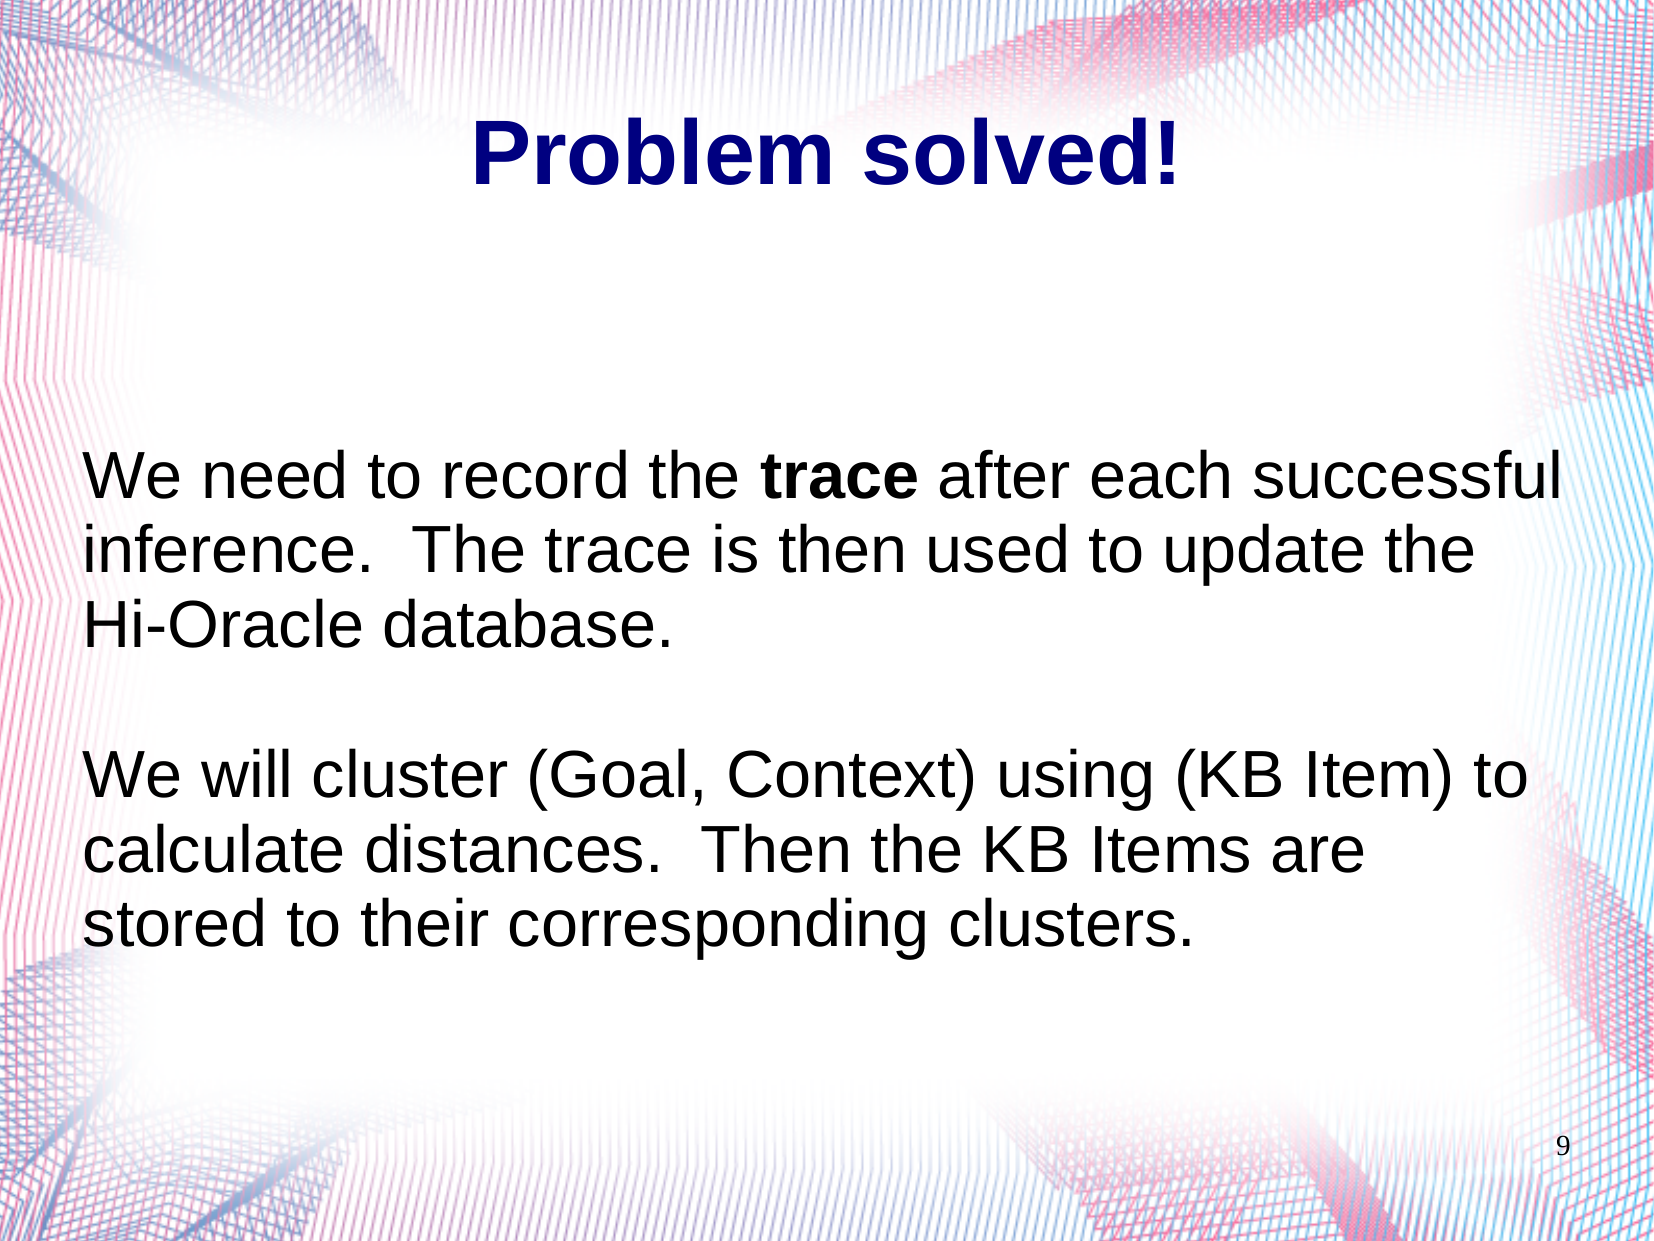

# Problem solved!
We need to record the trace after each successful inference. The trace is then used to update the Hi-Oracle database.
We will cluster (Goal, Context) using (KB Item) to calculate distances. Then the KB Items are stored to their corresponding clusters.
9